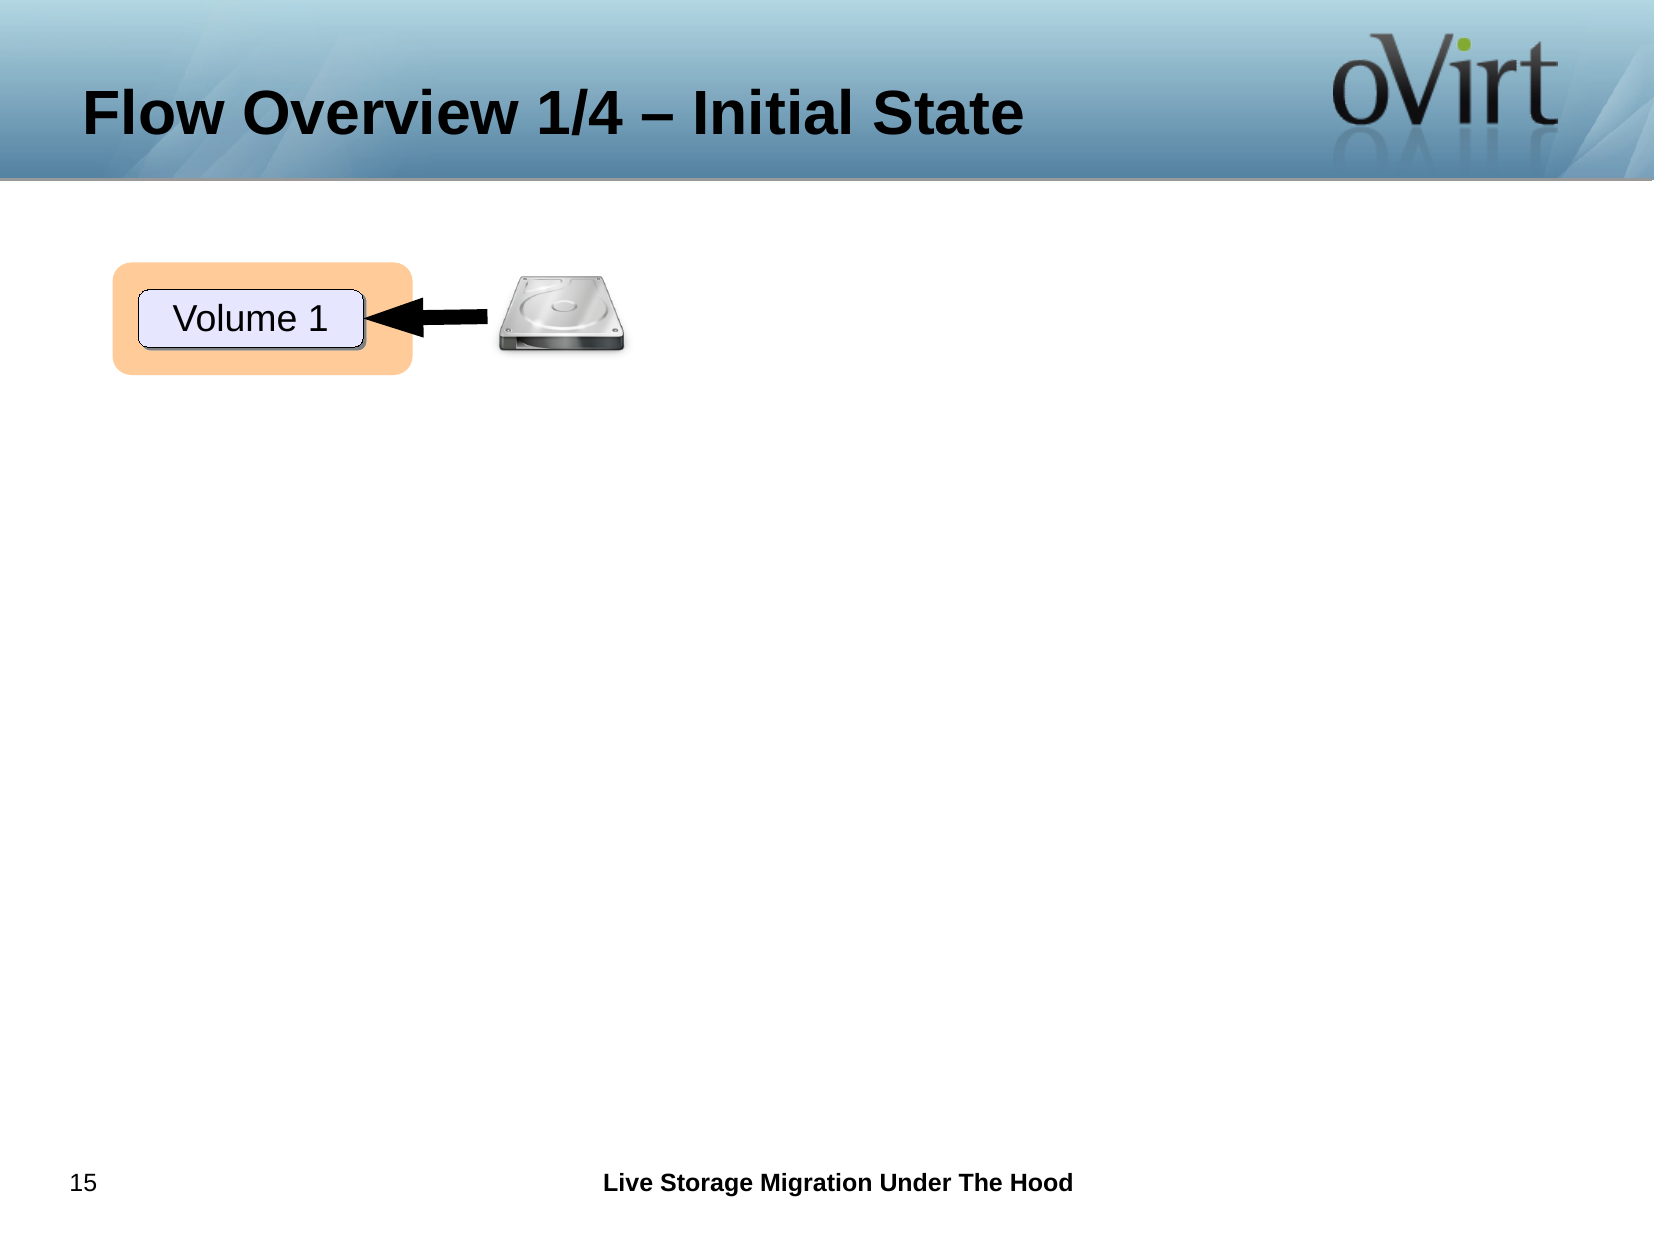

# Flow Overview 1/4 – Initial State
Volume 1